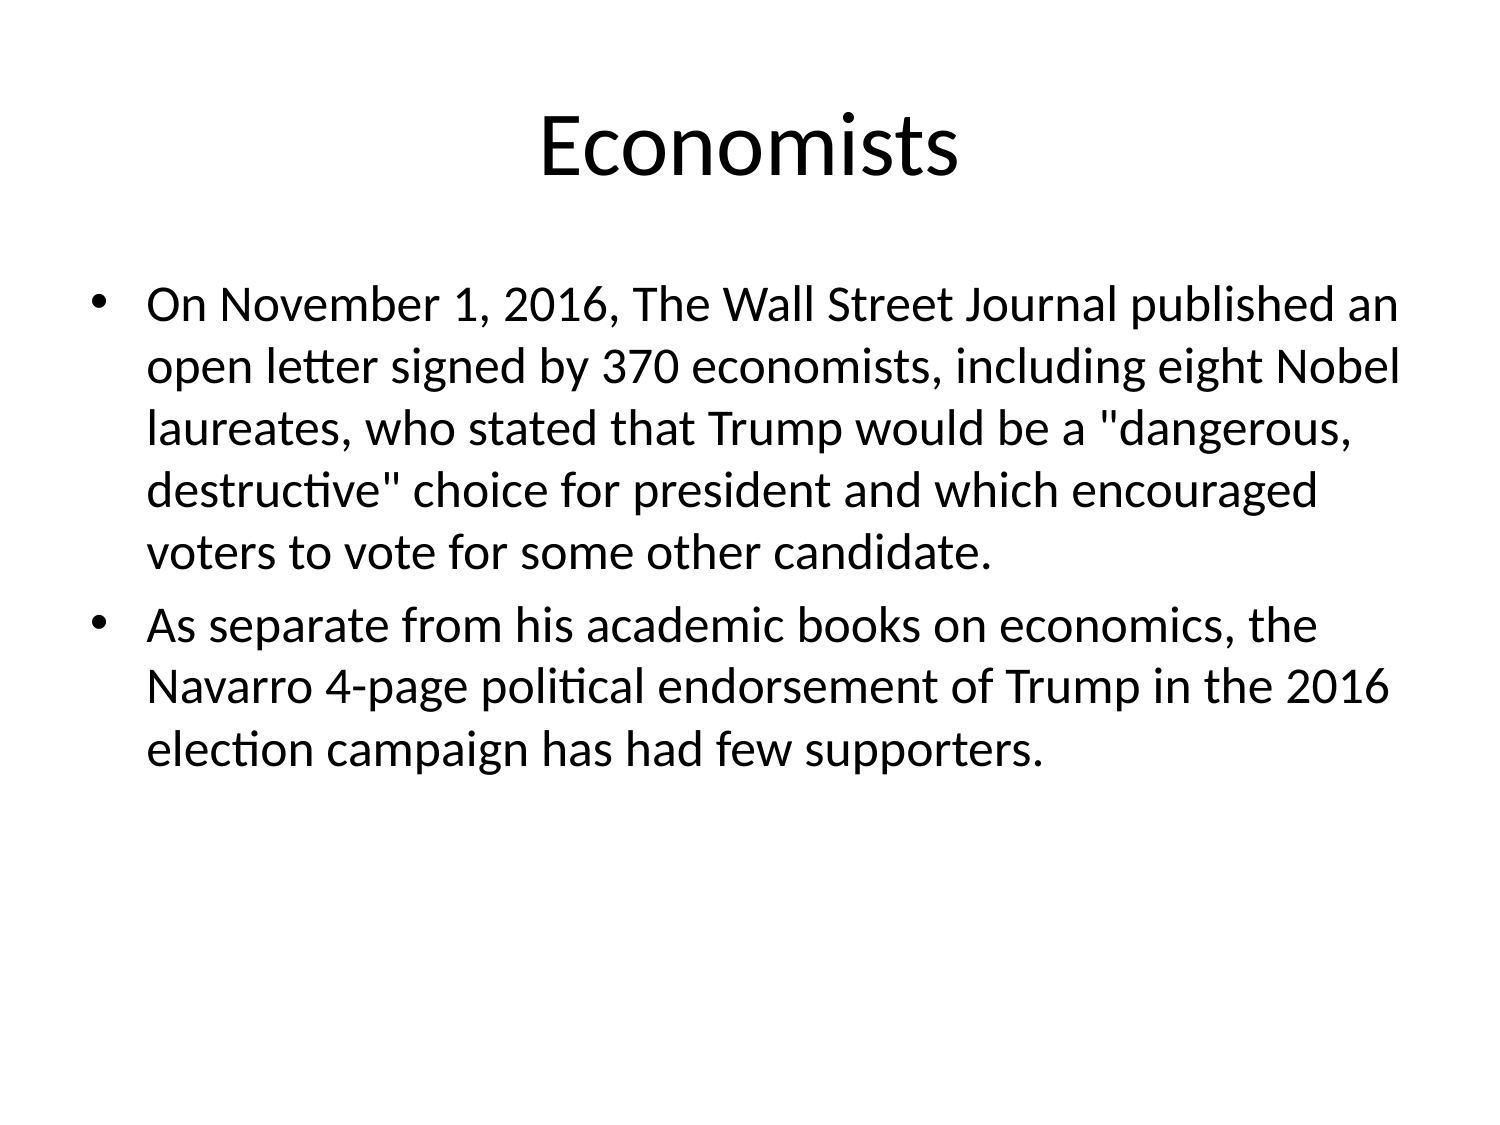

# Economists
On November 1, 2016, The Wall Street Journal published an open letter signed by 370 economists, including eight Nobel laureates, who stated that Trump would be a "dangerous, destructive" choice for president and which encouraged voters to vote for some other candidate.
As separate from his academic books on economics, the Navarro 4-page political endorsement of Trump in the 2016 election campaign has had few supporters.